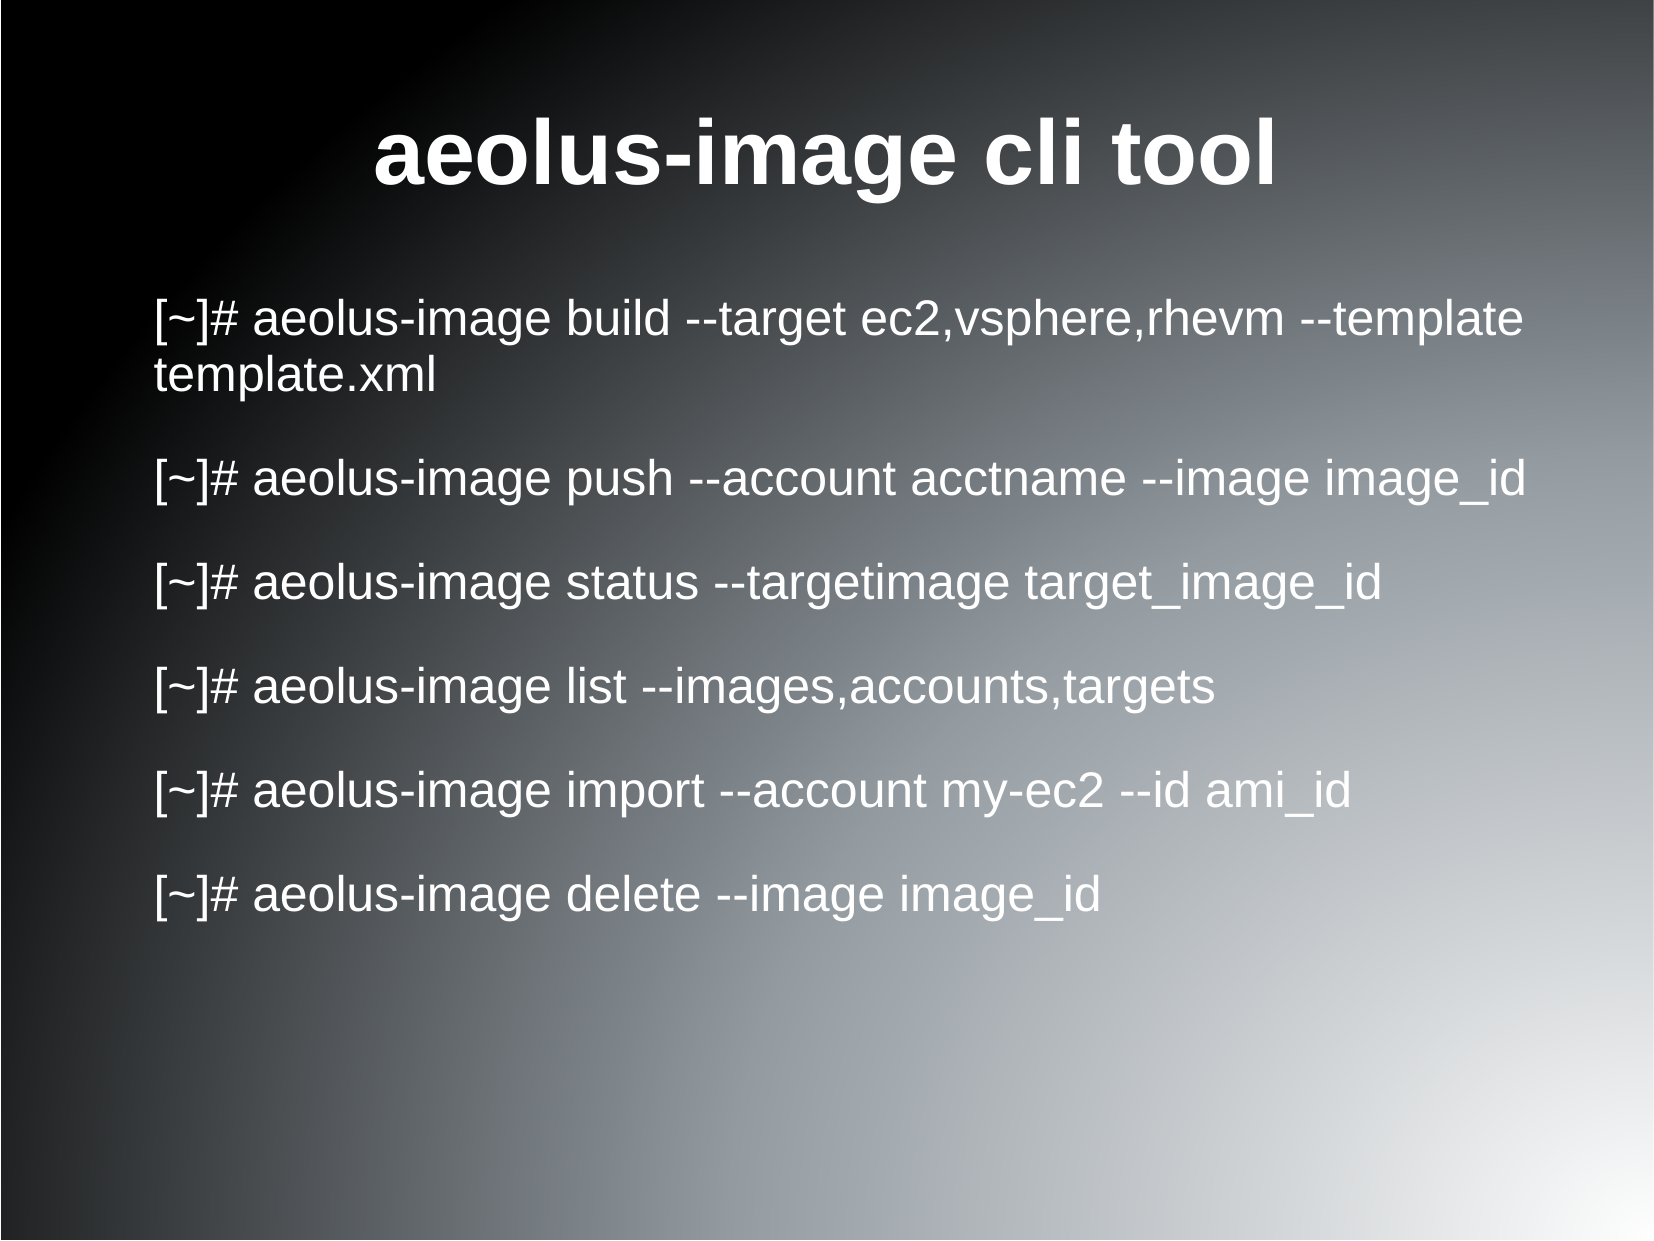

# aeolus-image cli tool
[~]# aeolus-image build --target ec2,vsphere,rhevm --template template.xml
[~]# aeolus-image push --account acctname --image image_id
[~]# aeolus-image status --targetimage target_image_id
[~]# aeolus-image list --images,accounts,targets
[~]# aeolus-image import --account my-ec2 --id ami_id
[~]# aeolus-image delete --image image_id